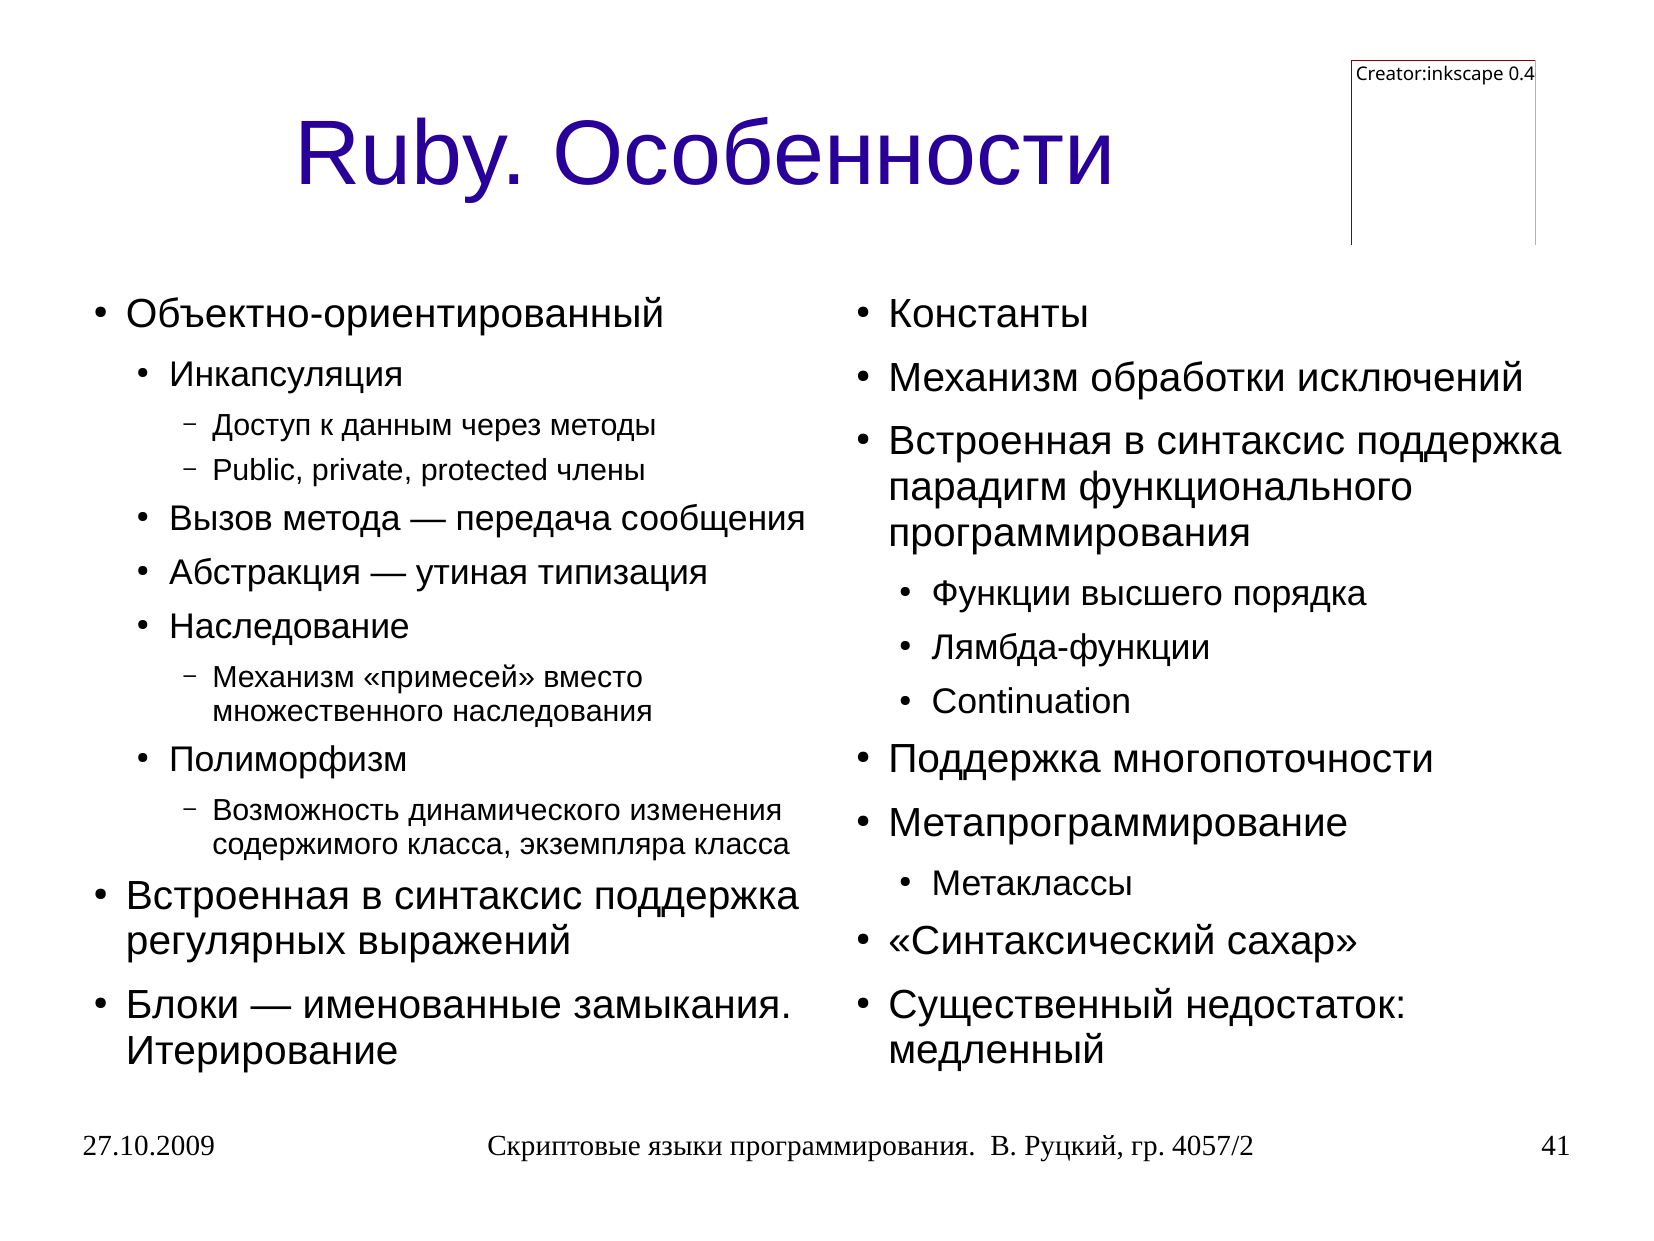

# Ruby. Особенности
Объектно-ориентированный
Инкапсуляция
Доступ к данным через методы
Public, private, protected члены
Вызов метода — передача сообщения
Абстракция — утиная типизация
Наследование
Механизм «примесей» вместо множественного наследования
Полиморфизм
Возможность динамического изменения содержимого класса, экземпляра класса
Встроенная в синтаксис поддержка регулярных выражений
Блоки — именованные замыкания. Итерирование
Константы
Механизм обработки исключений
Встроенная в синтаксис поддержка парадигм функционального программирования
Функции высшего порядка
Лямбда-функции
Continuation
Поддержка многопоточности
Метапрограммирование
Метаклассы
«Синтаксический сахар»
Существенный недостаток: медленный
27.10.2009
Скриптовые языки программирования. В. Руцкий, гр. 4057/2
41